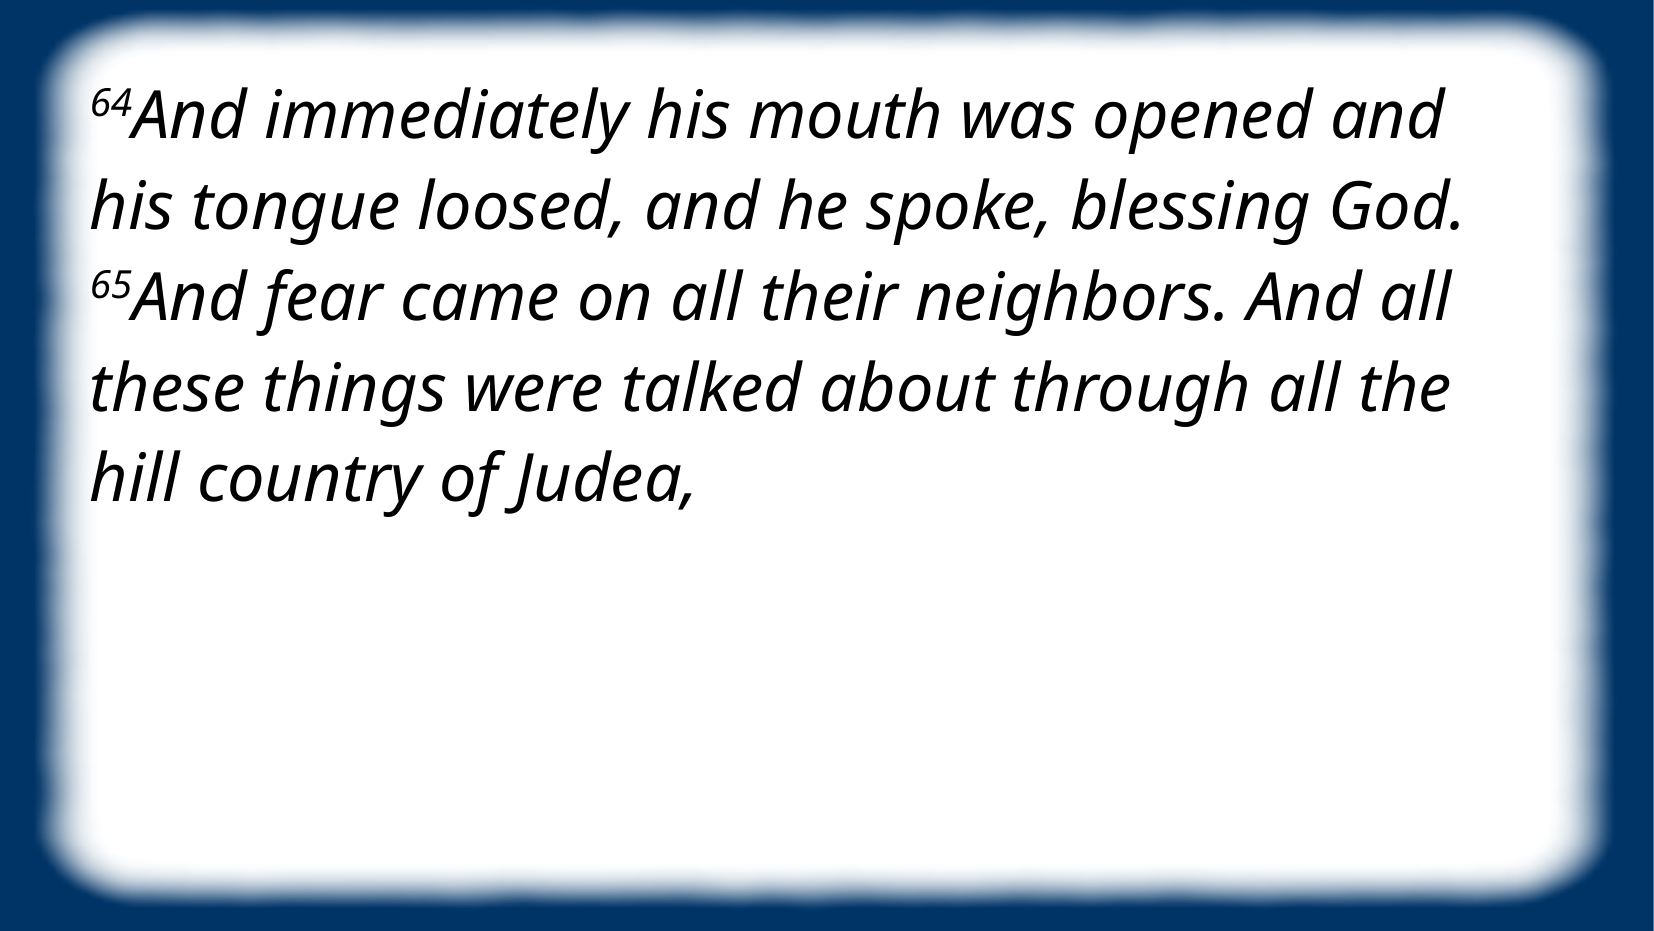

64And immediately his mouth was opened and his tongue loosed, and he spoke, blessing God. 65And fear came on all their neighbors. And all these things were talked about through all the hill country of Judea,